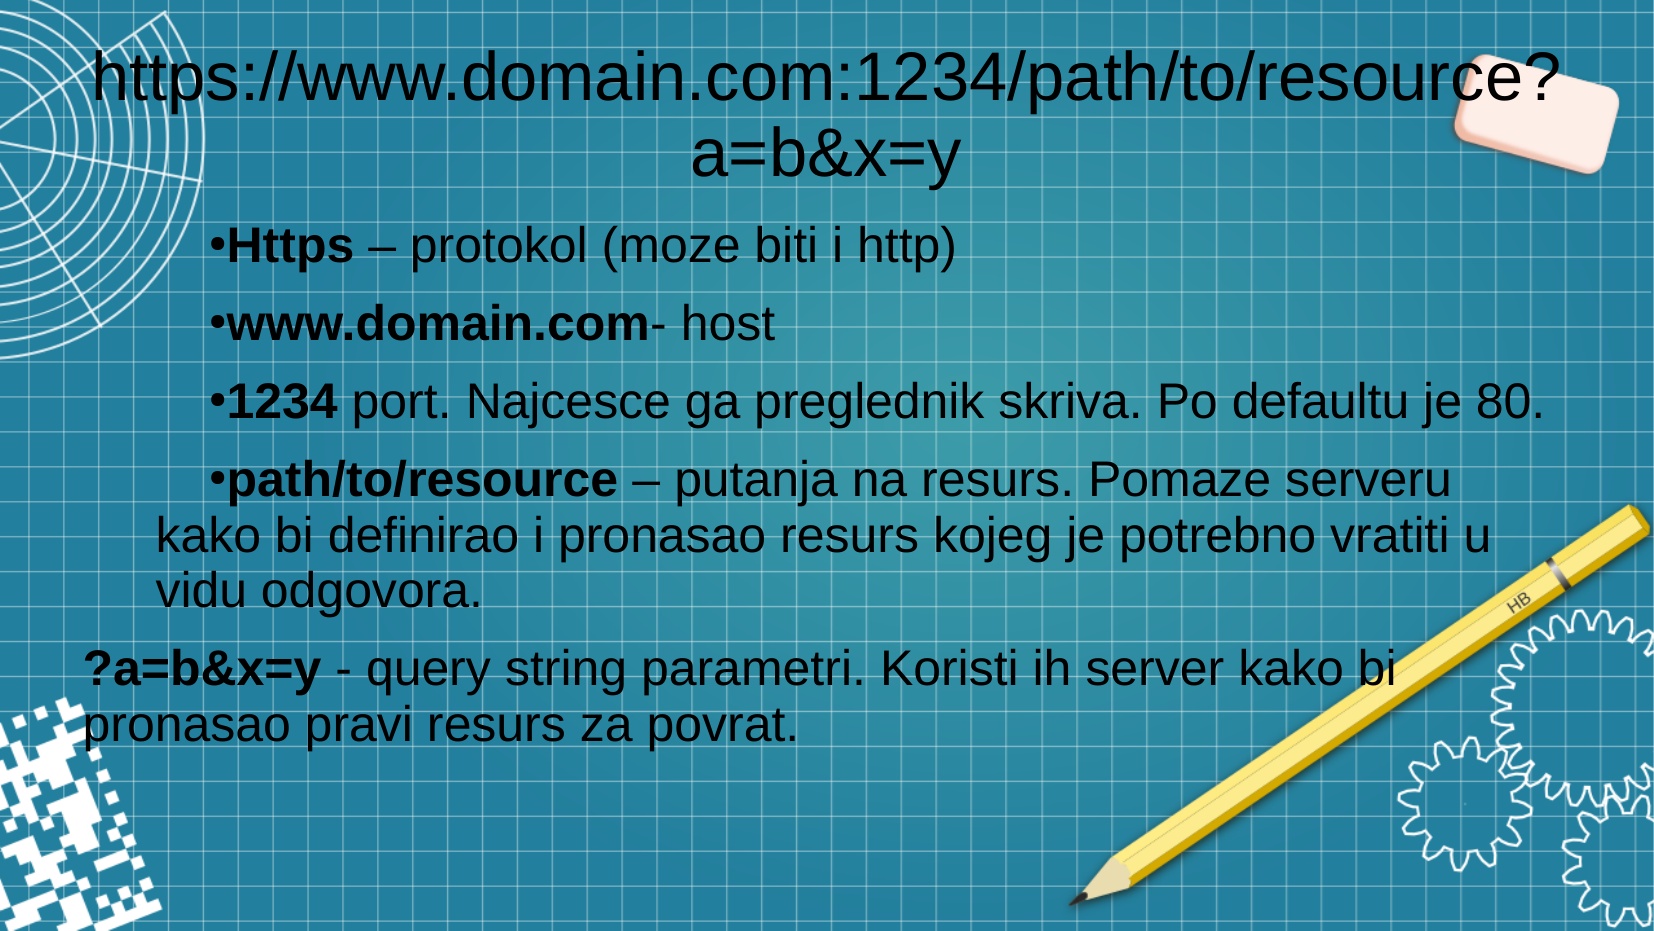

# https://www.domain.com:1234/path/to/resource?a=b&x=y
Https – protokol (moze biti i http)
www.domain.com- host
1234 port. Najcesce ga preglednik skriva. Po defaultu je 80.
path/to/resource – putanja na resurs. Pomaze serveru kako bi definirao i pronasao resurs kojeg je potrebno vratiti u vidu odgovora.
?a=b&x=y - query string parametri. Koristi ih server kako bi pronasao pravi resurs za povrat.